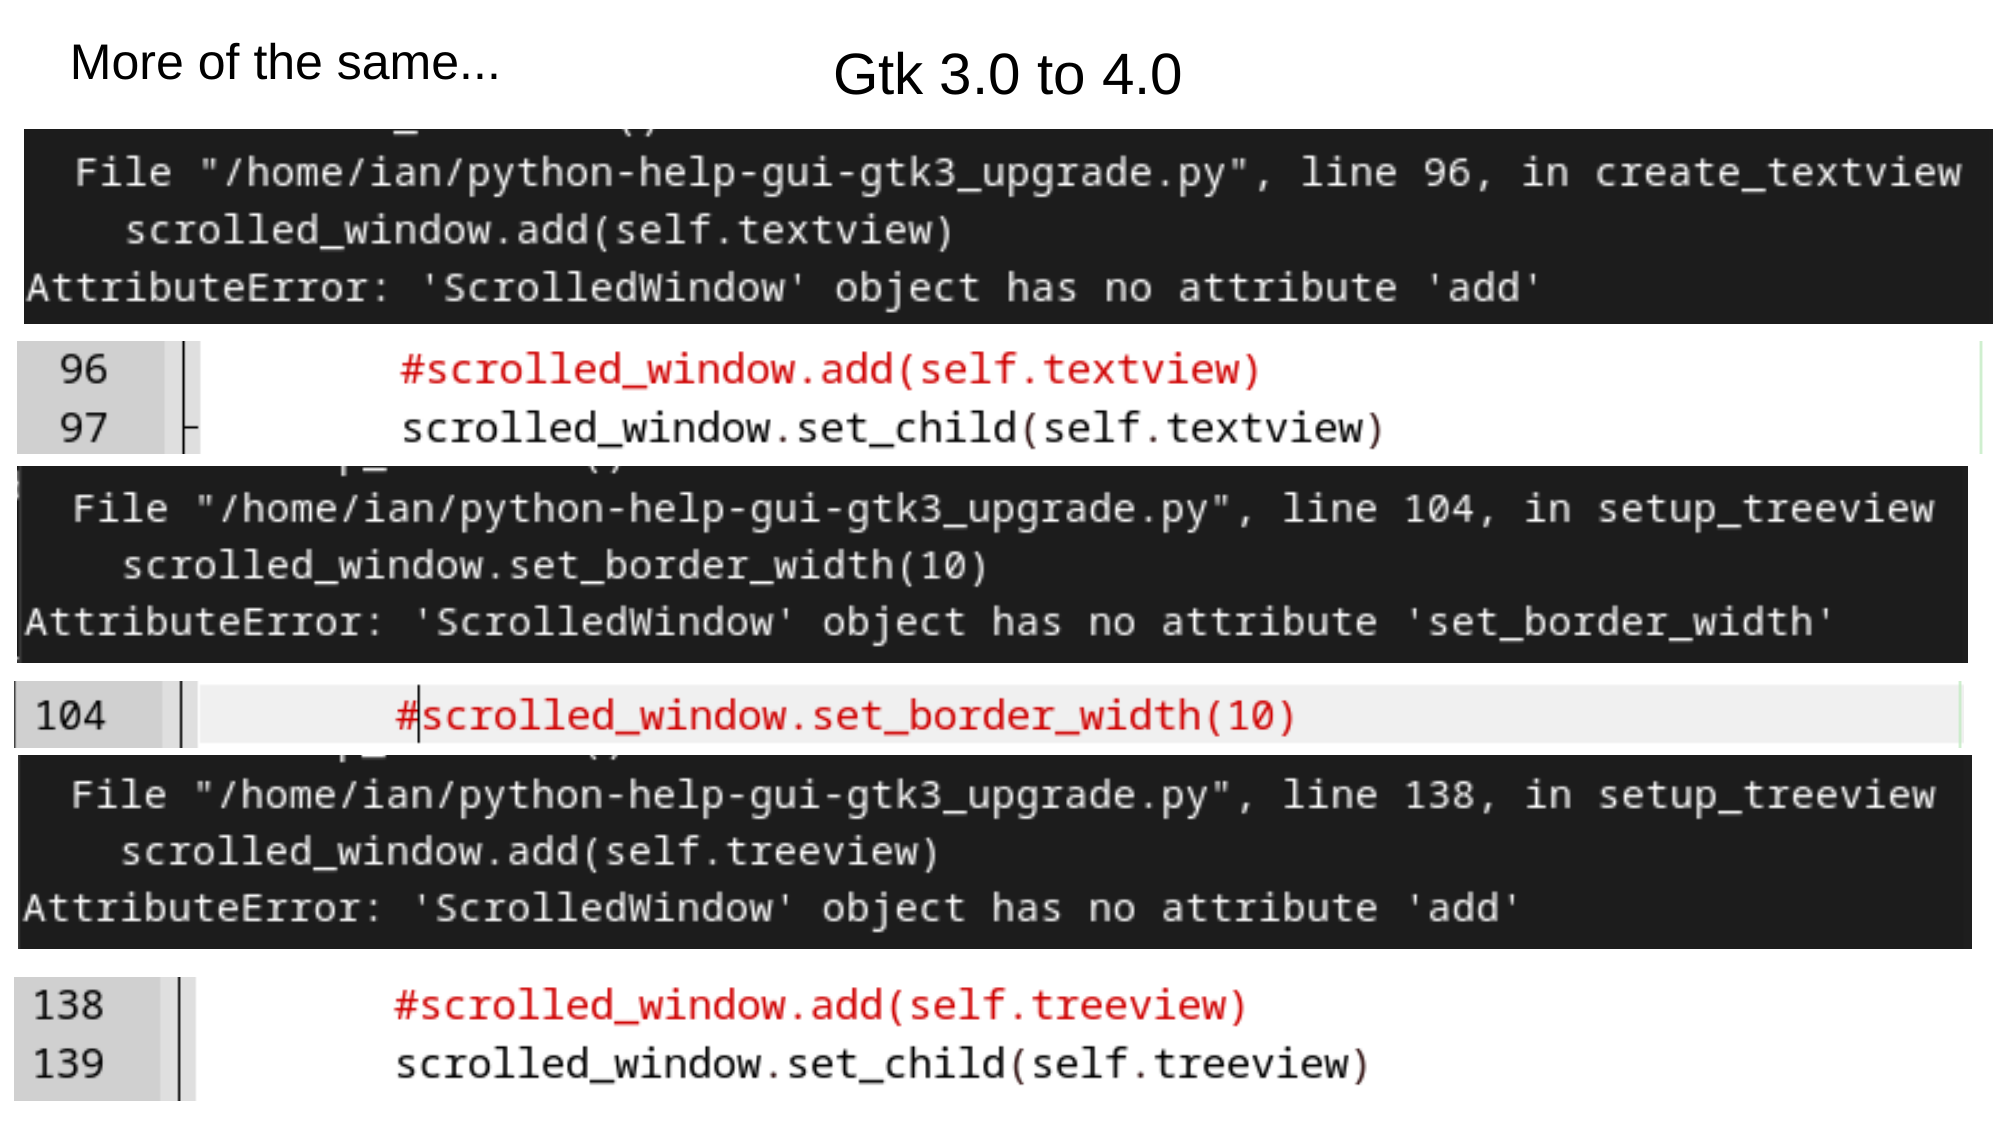

# Gtk 3.0 to 4.0
More of the same...